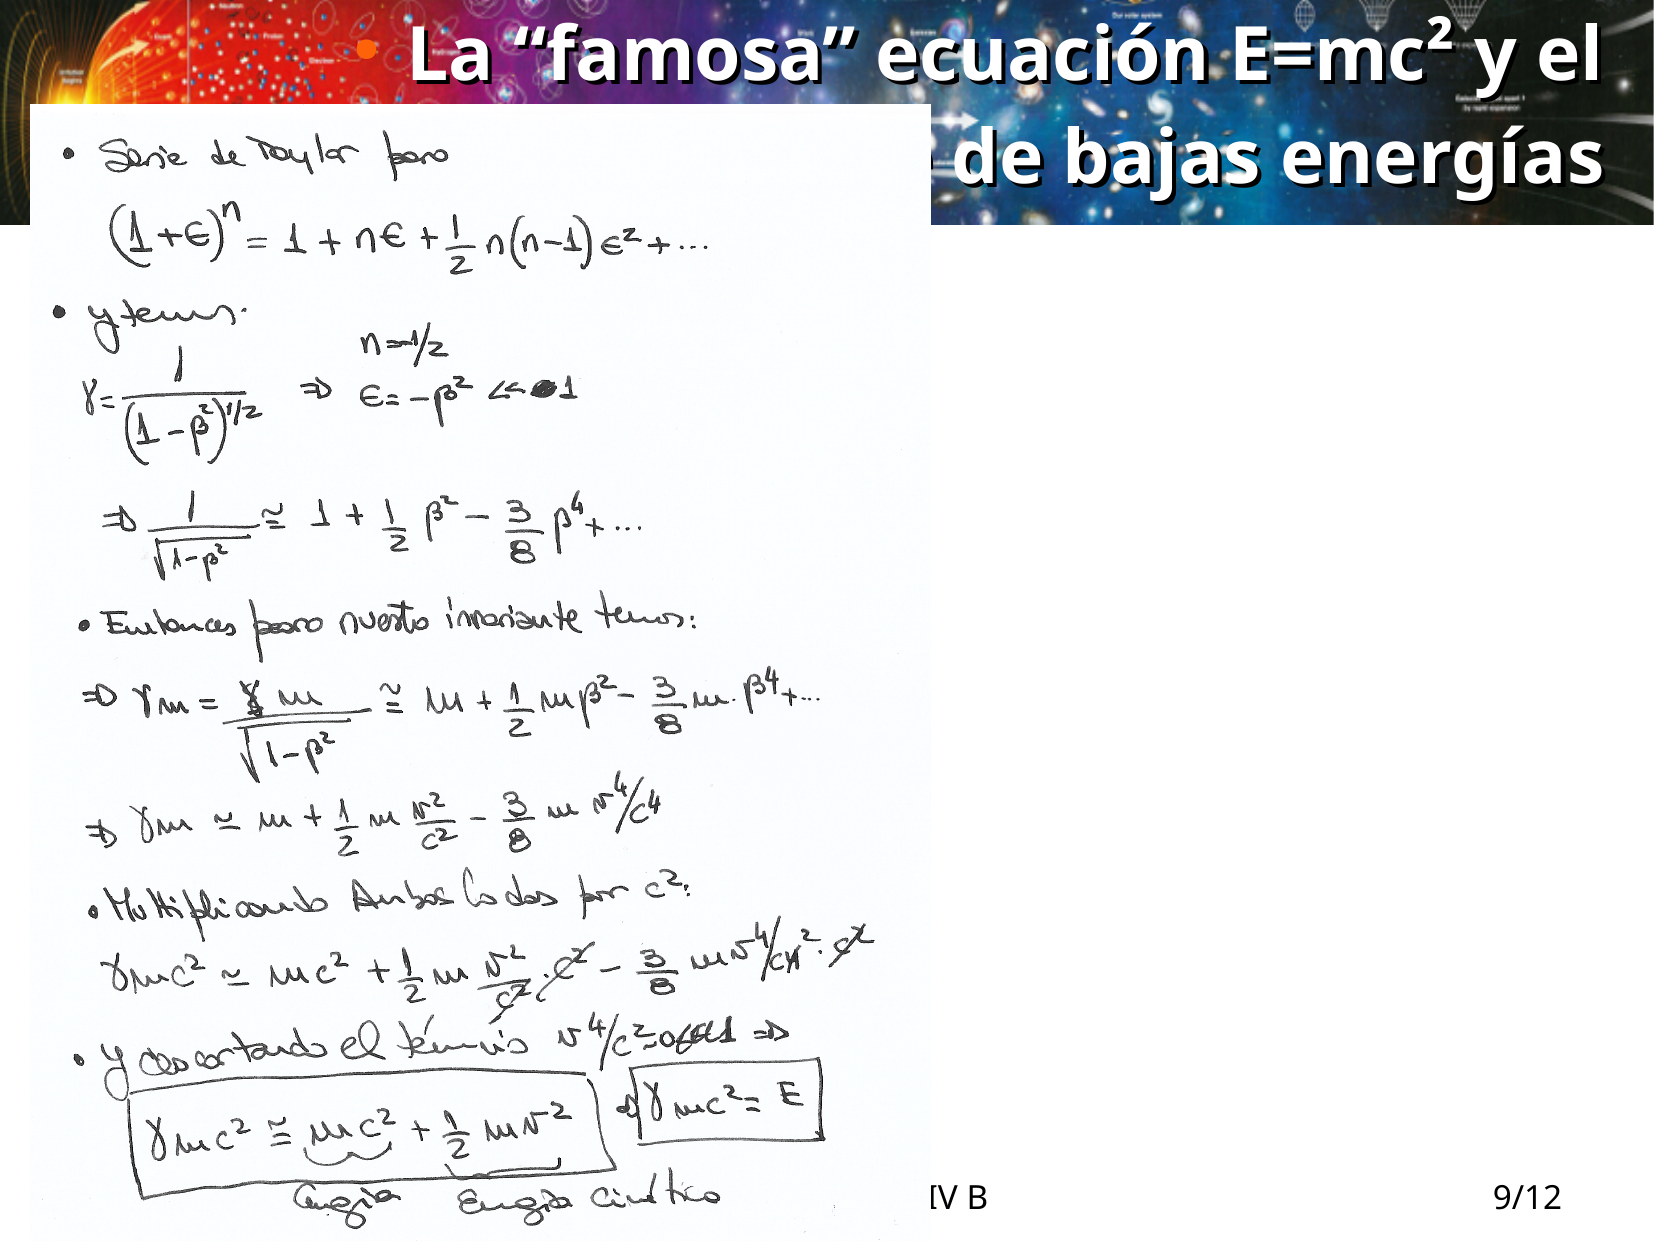

# La “famosa” ecuación E=mc² y el límite de bajas energías
H. Asorey - Física IV B
9